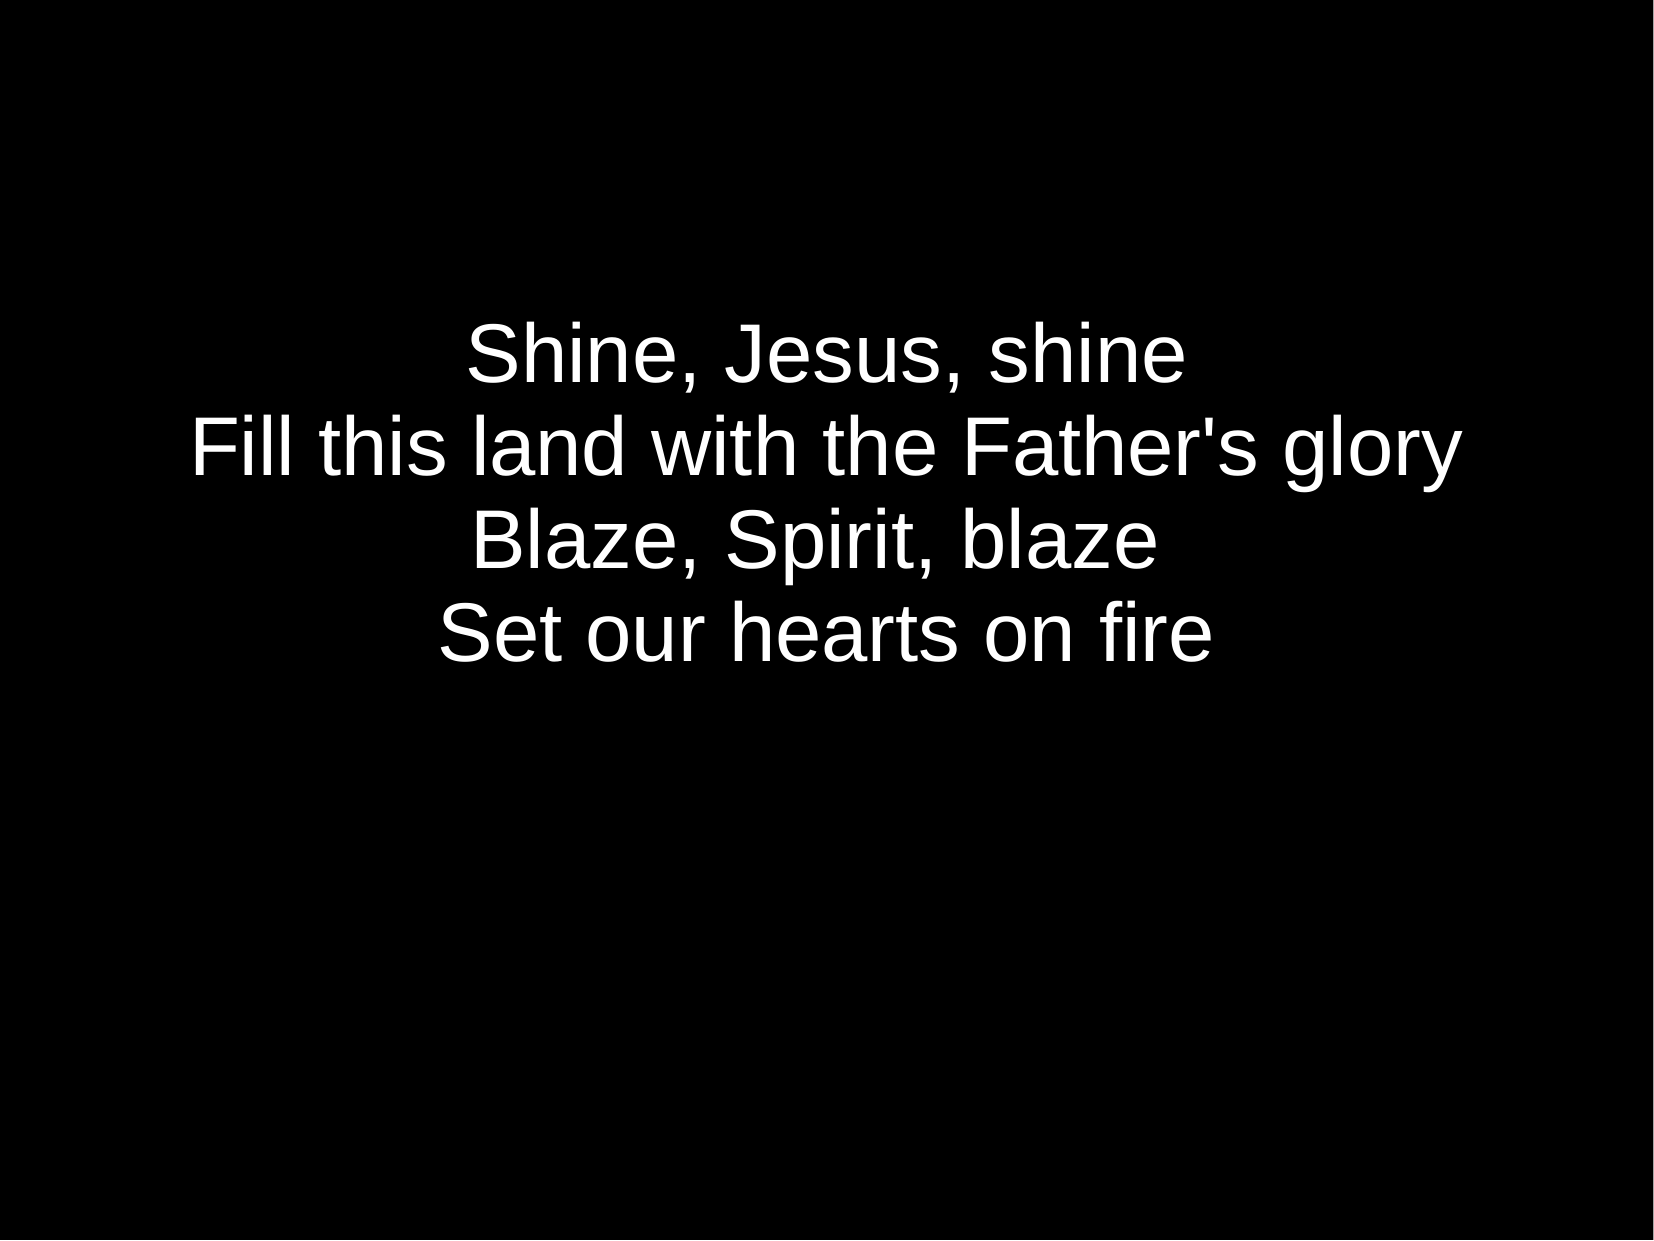

#
Shine, Jesus, shine
Fill this land with the Father's glory
Blaze, Spirit, blaze
Set our hearts on fire